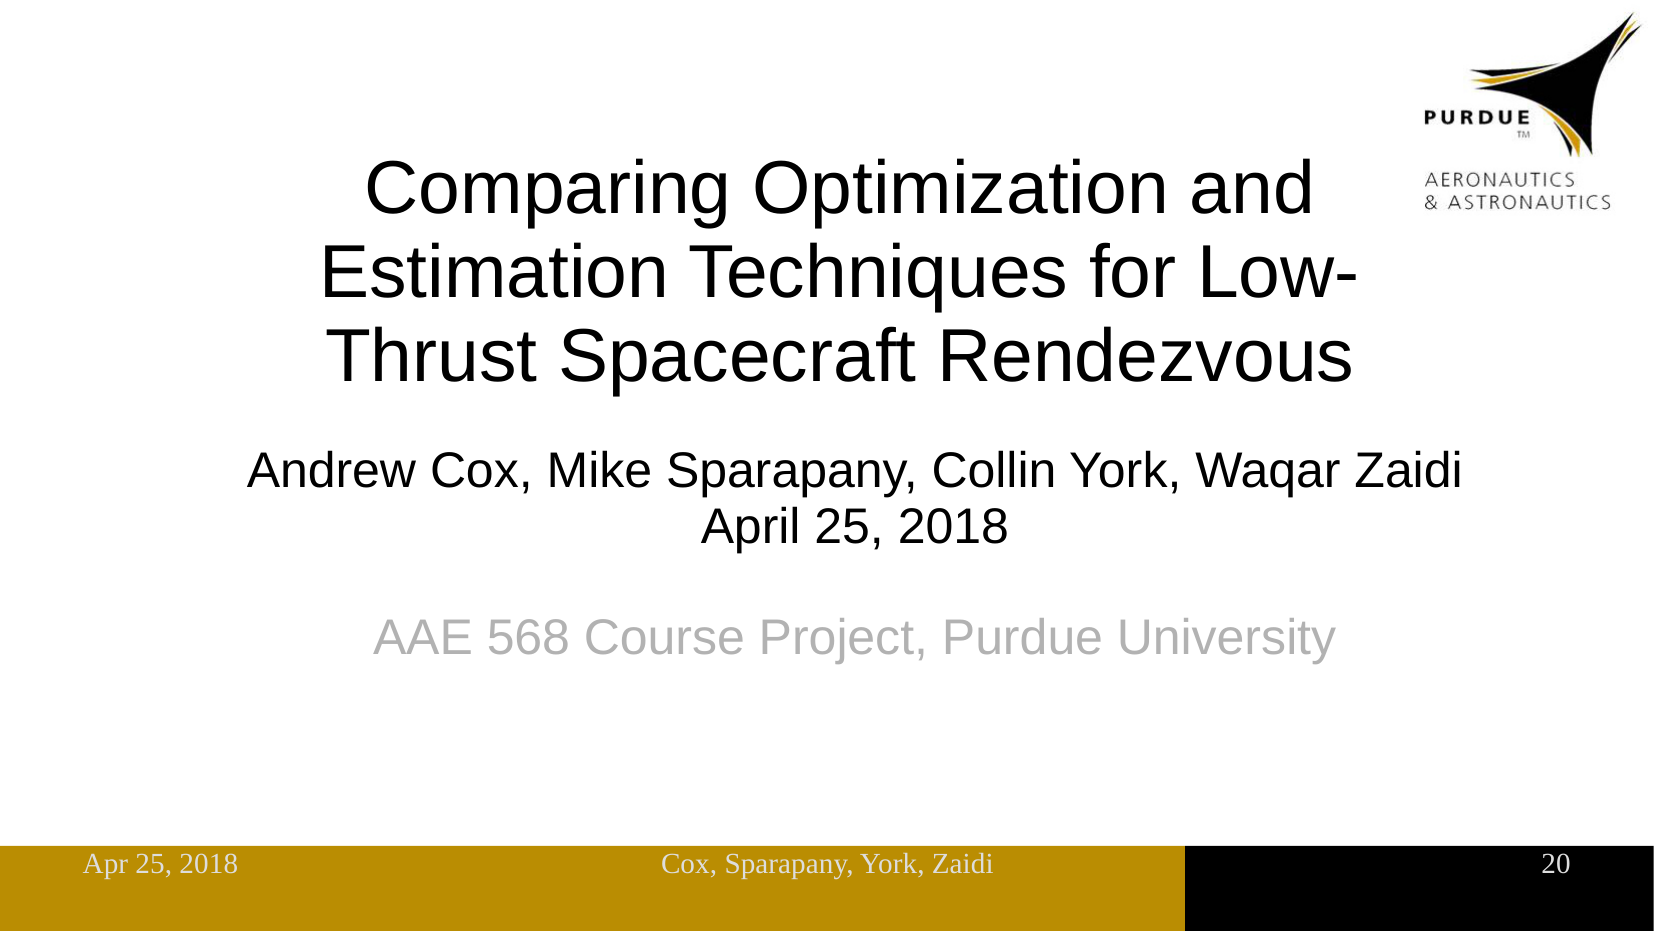

Comparing Optimization and Estimation Techniques for Low-Thrust Spacecraft Rendezvous
Andrew Cox, Mike Sparapany, Collin York, Waqar Zaidi
April 25, 2018
AAE 568 Course Project, Purdue University
Apr 25, 2018
Cox, Sparapany, York, Zaidi
20